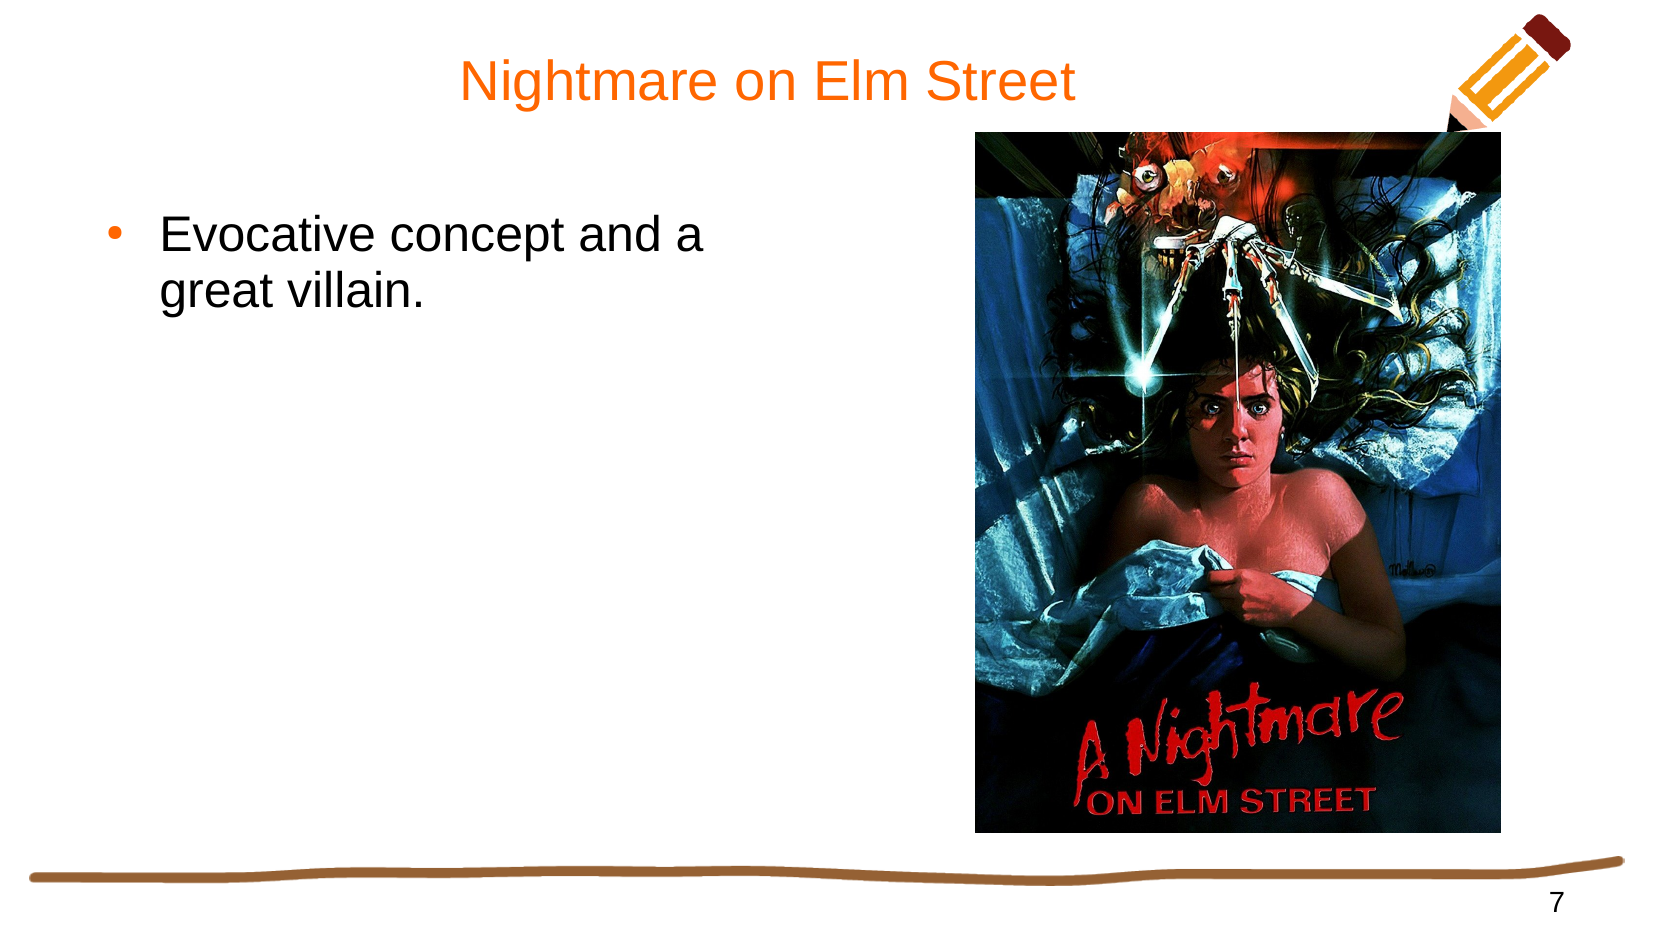

# Nightmare on Elm Street
Evocative concept and a great villain.
7